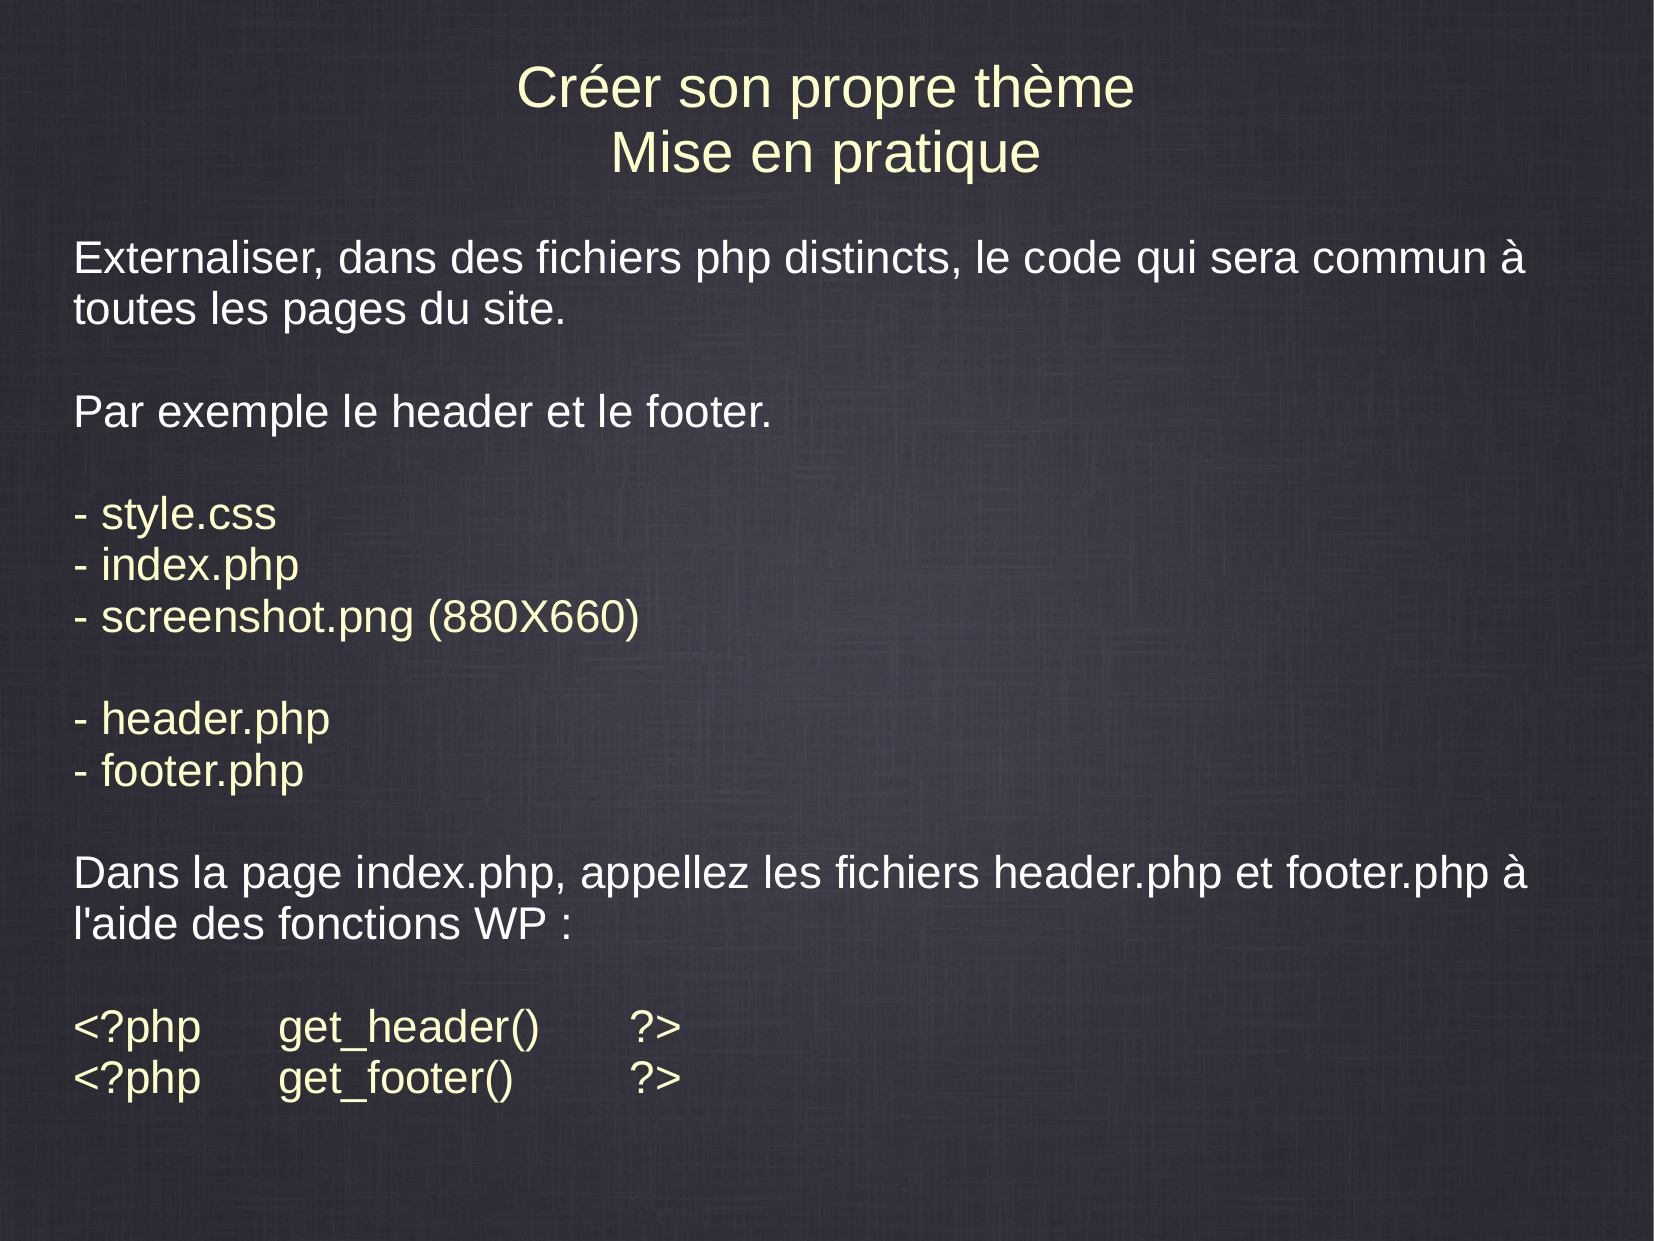

Créer son propre thème
Mise en pratique
Externaliser, dans des fichiers php distincts, le code qui sera commun à toutes les pages du site.
Par exemple le header et le footer.
- style.css
- index.php
- screenshot.png (880X660)
- header.php
- footer.php
Dans la page index.php, appellez les fichiers header.php et footer.php à l'aide des fonctions WP :
<?php get_header() ?>
<?php get_footer() ?>